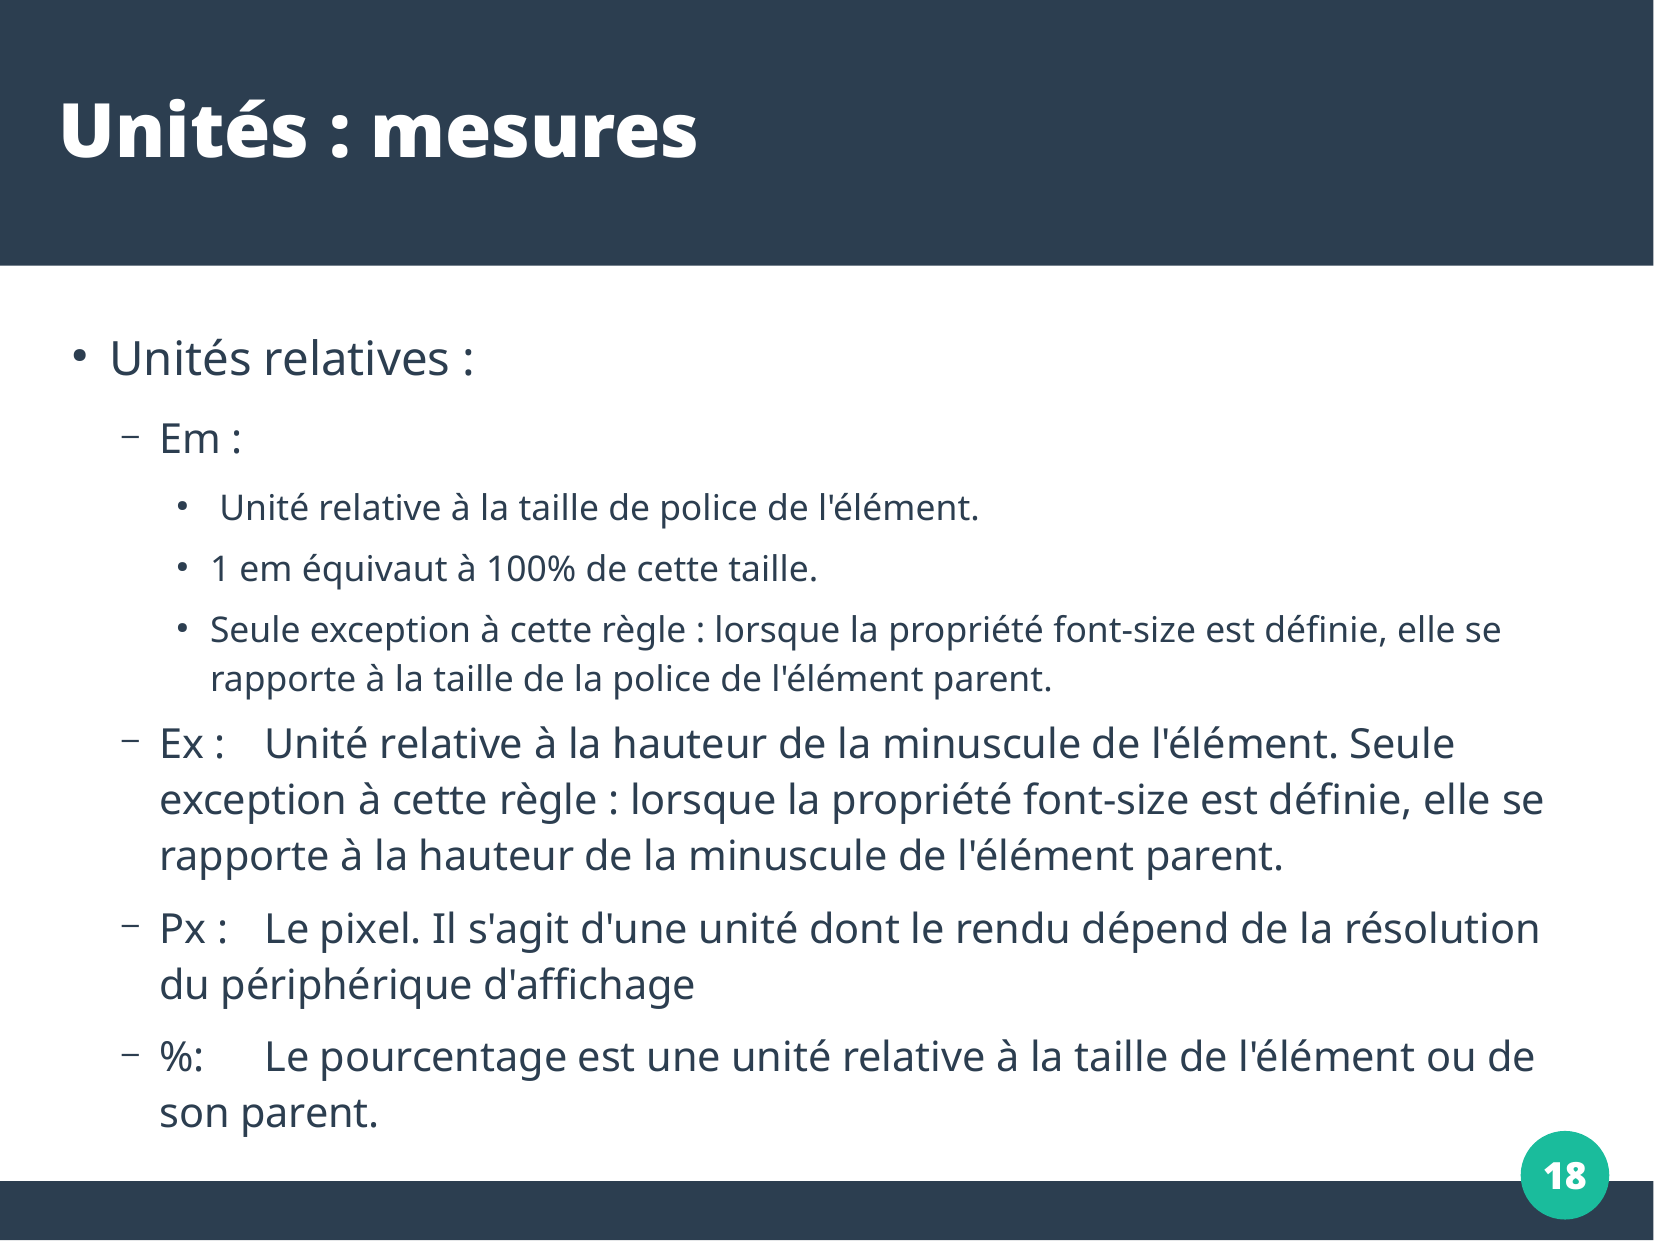

# Unités : mesures
Unités relatives :
Em :
 Unité relative à la taille de police de l'élément.
1 em équivaut à 100% de cette taille.
Seule exception à cette règle : lorsque la propriété font-size est définie, elle se rapporte à la taille de la police de l'élément parent.
Ex : 	Unité relative à la hauteur de la minuscule de l'élément. Seule exception à cette règle : lorsque la propriété font-size est définie, elle se rapporte à la hauteur de la minuscule de l'élément parent.
Px : 	Le pixel. Il s'agit d'une unité dont le rendu dépend de la résolution du périphérique d'affichage
%: 	Le pourcentage est une unité relative à la taille de l'élément ou de son parent.
18